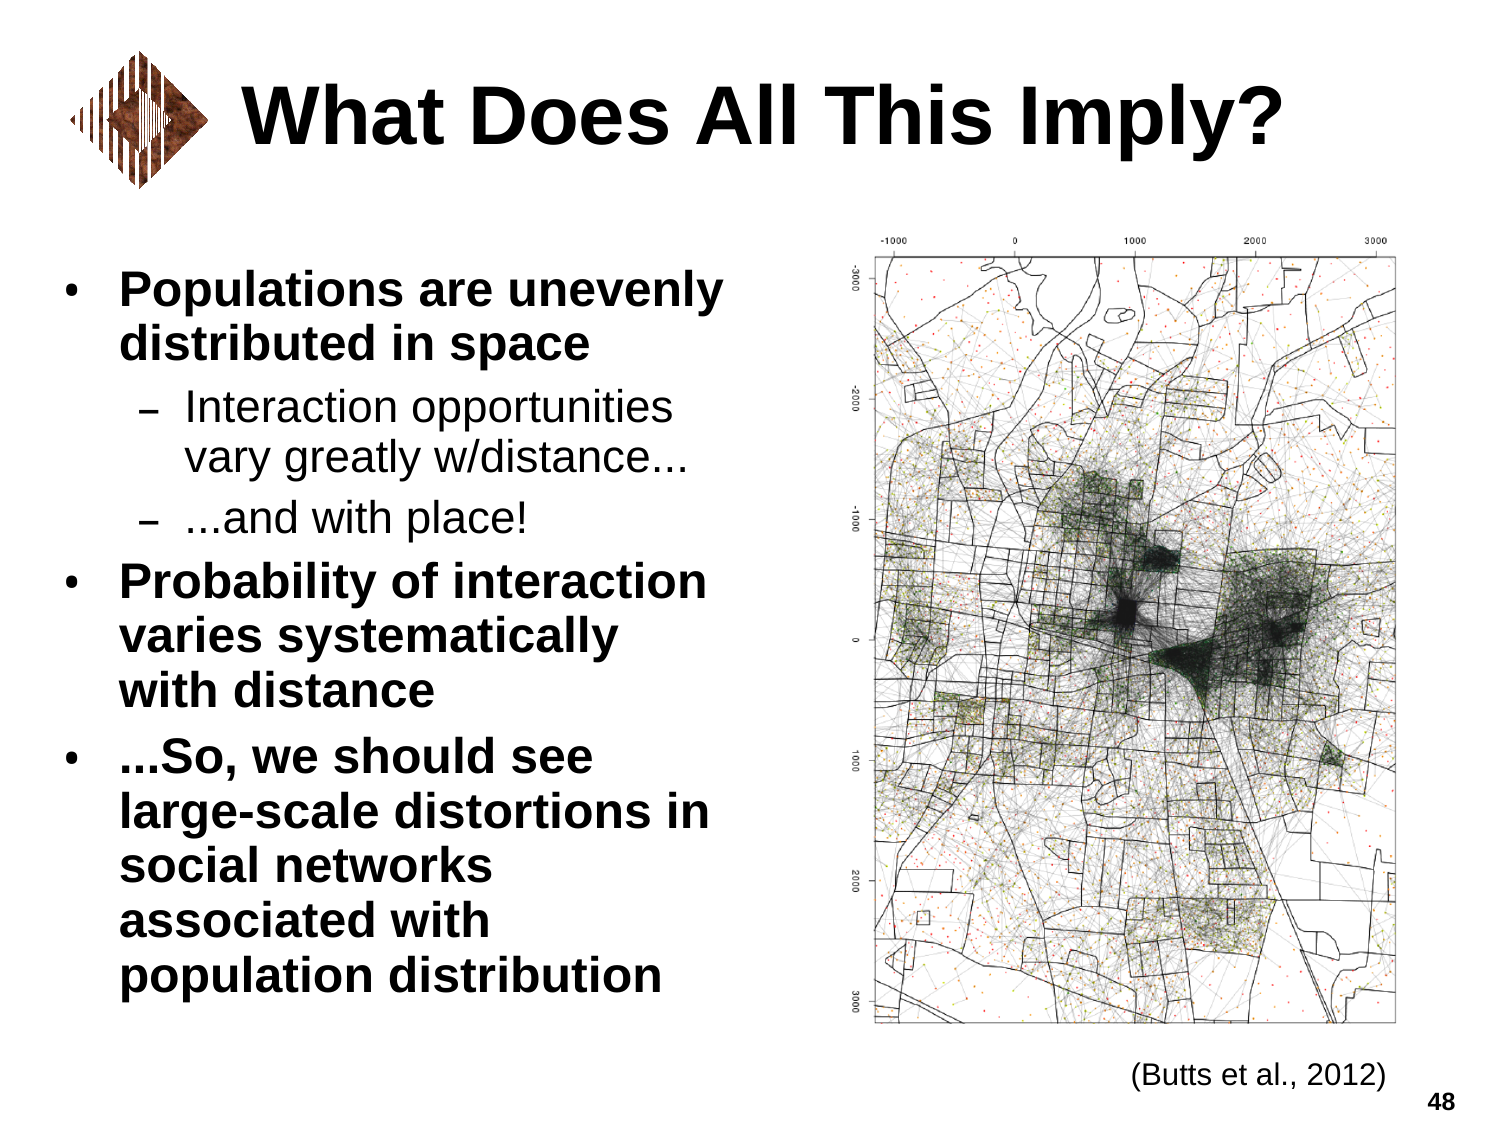

# What Does All This Imply?
Populations are unevenly distributed in space
Interaction opportunities vary greatly w/distance...
...and with place!
Probability of interaction varies systematically with distance
...So, we should see large-scale distortions in social networks associated with population distribution
(Butts et al., 2012)